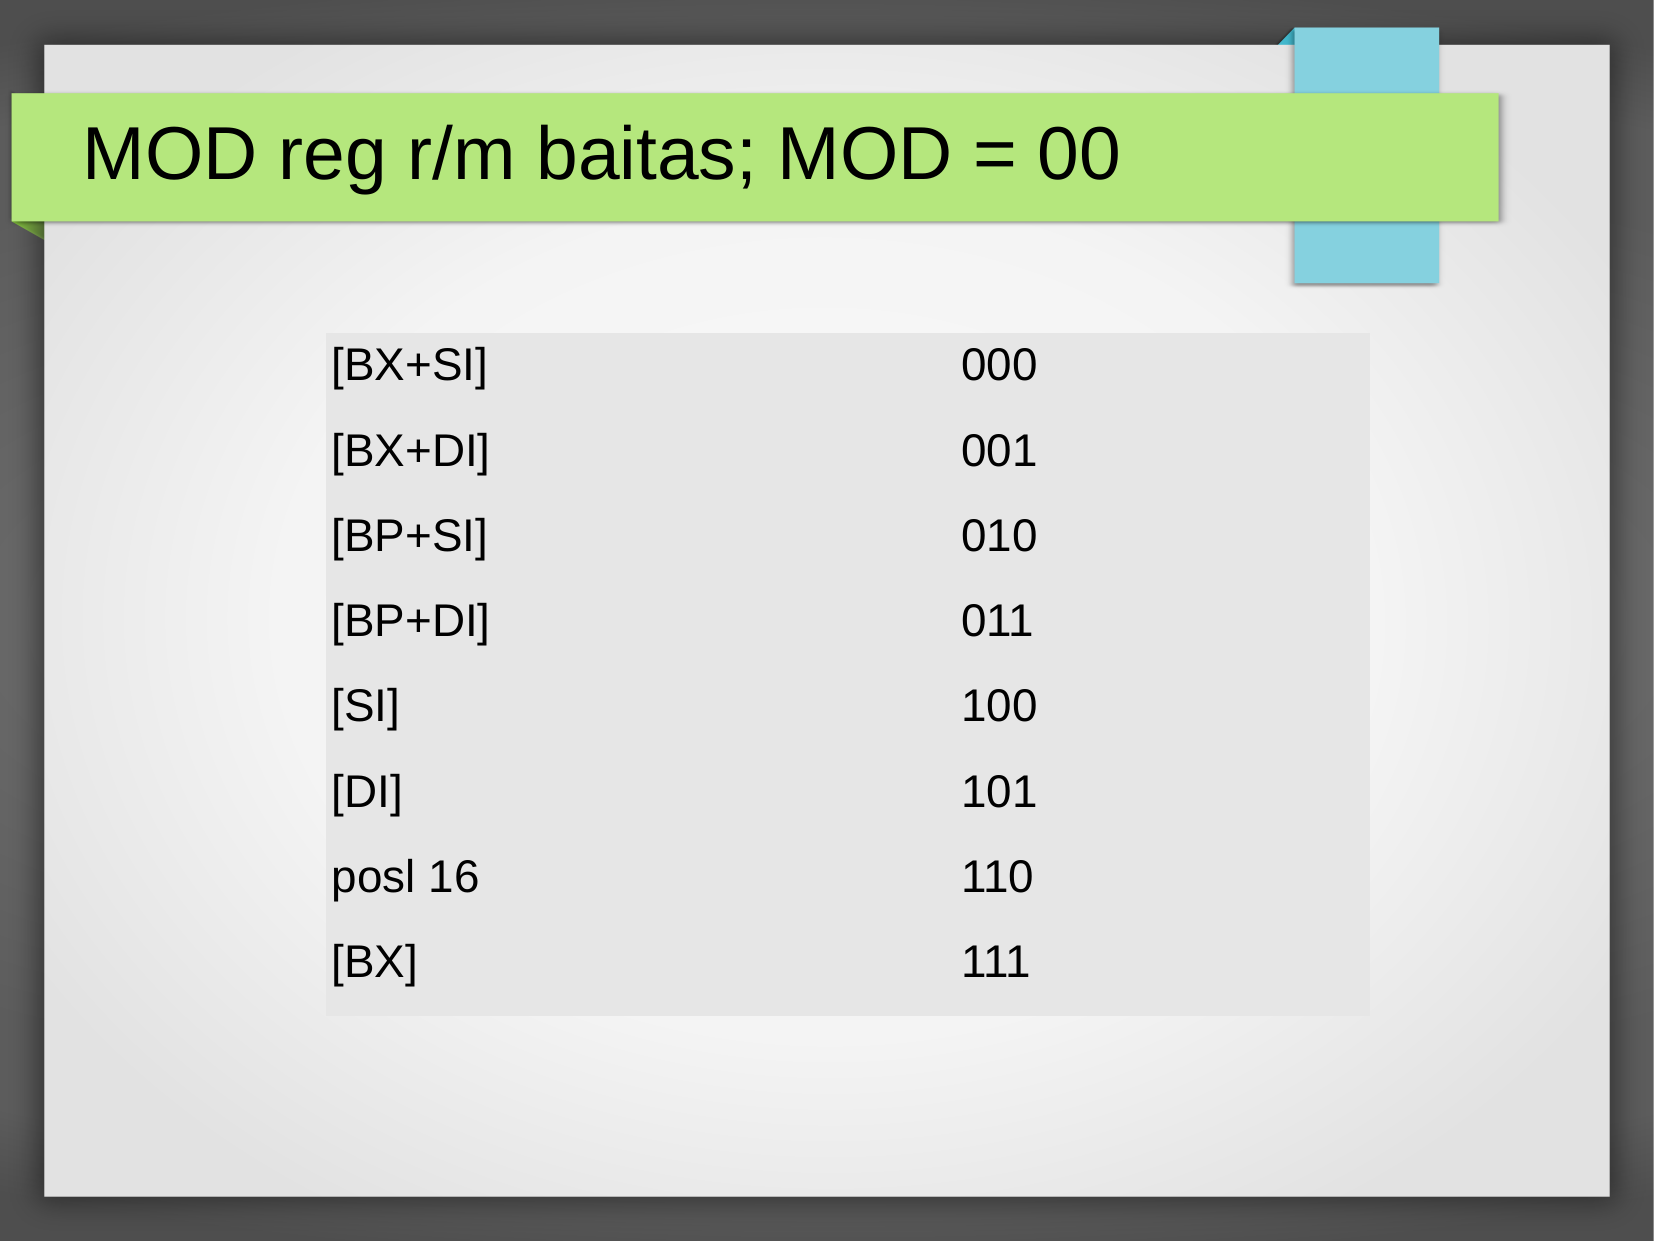

# MOD reg r/m baitas; MOD = 00
| [BX+SI] | | 000 |
| --- | --- | --- |
| [BX+DI] | | 001 |
| [BP+SI] | | 010 |
| [BP+DI] | | 011 |
| [SI] | | 100 |
| [DI] | | 101 |
| posl 16 | | 110 |
| [BX] | | 111 |